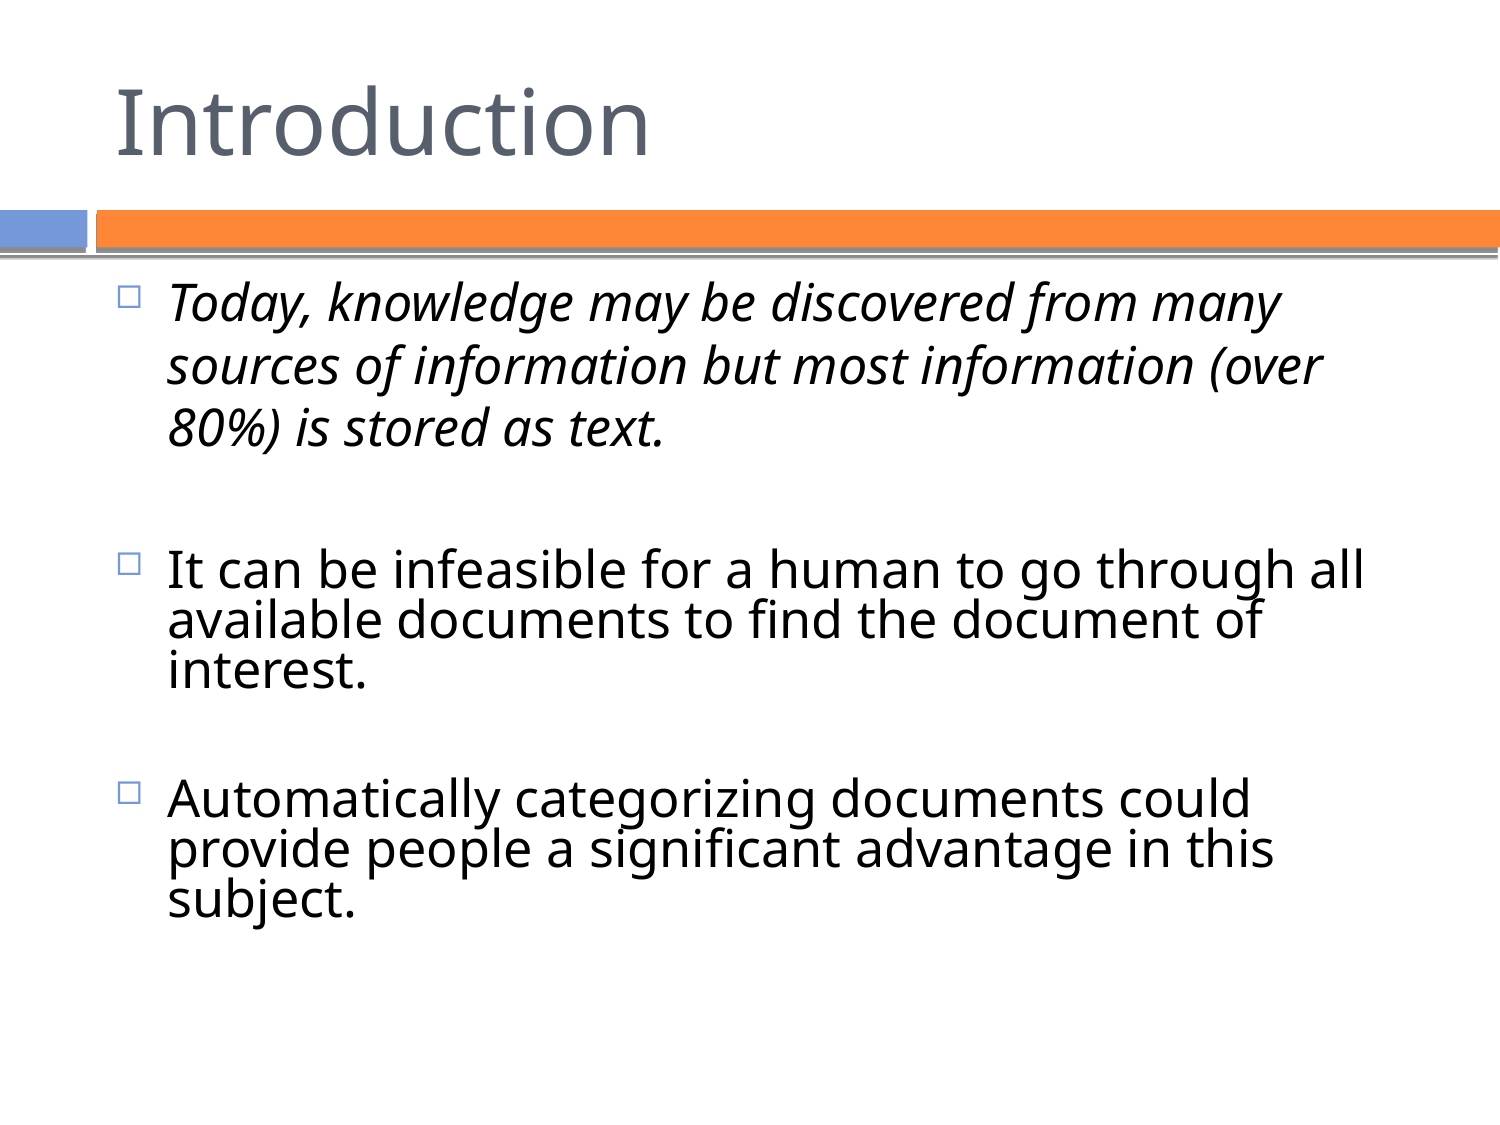

# Introduction
Today, knowledge may be discovered from many sources of information but most information (over 80%) is stored as text.
It can be infeasible for a human to go through all available documents to find the document of interest.
Automatically categorizing documents could provide people a significant advantage in this subject.